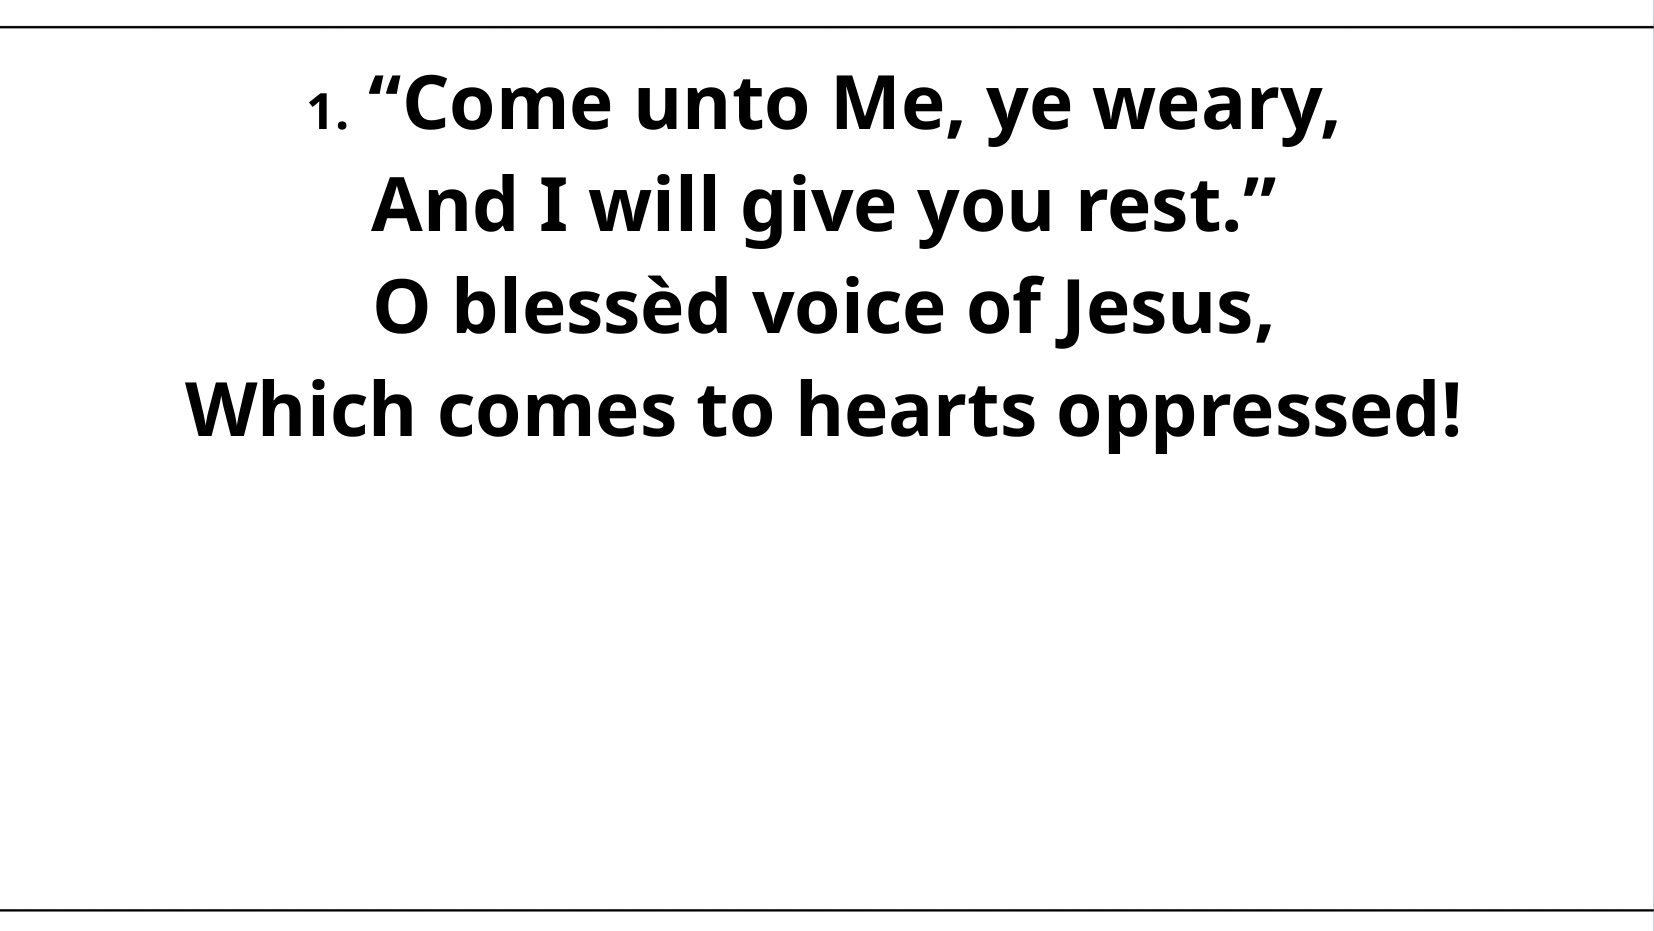

1. “Come unto Me, ye weary,
And I will give you rest.”
O blessèd voice of Jesus,
Which comes to hearts oppressed!